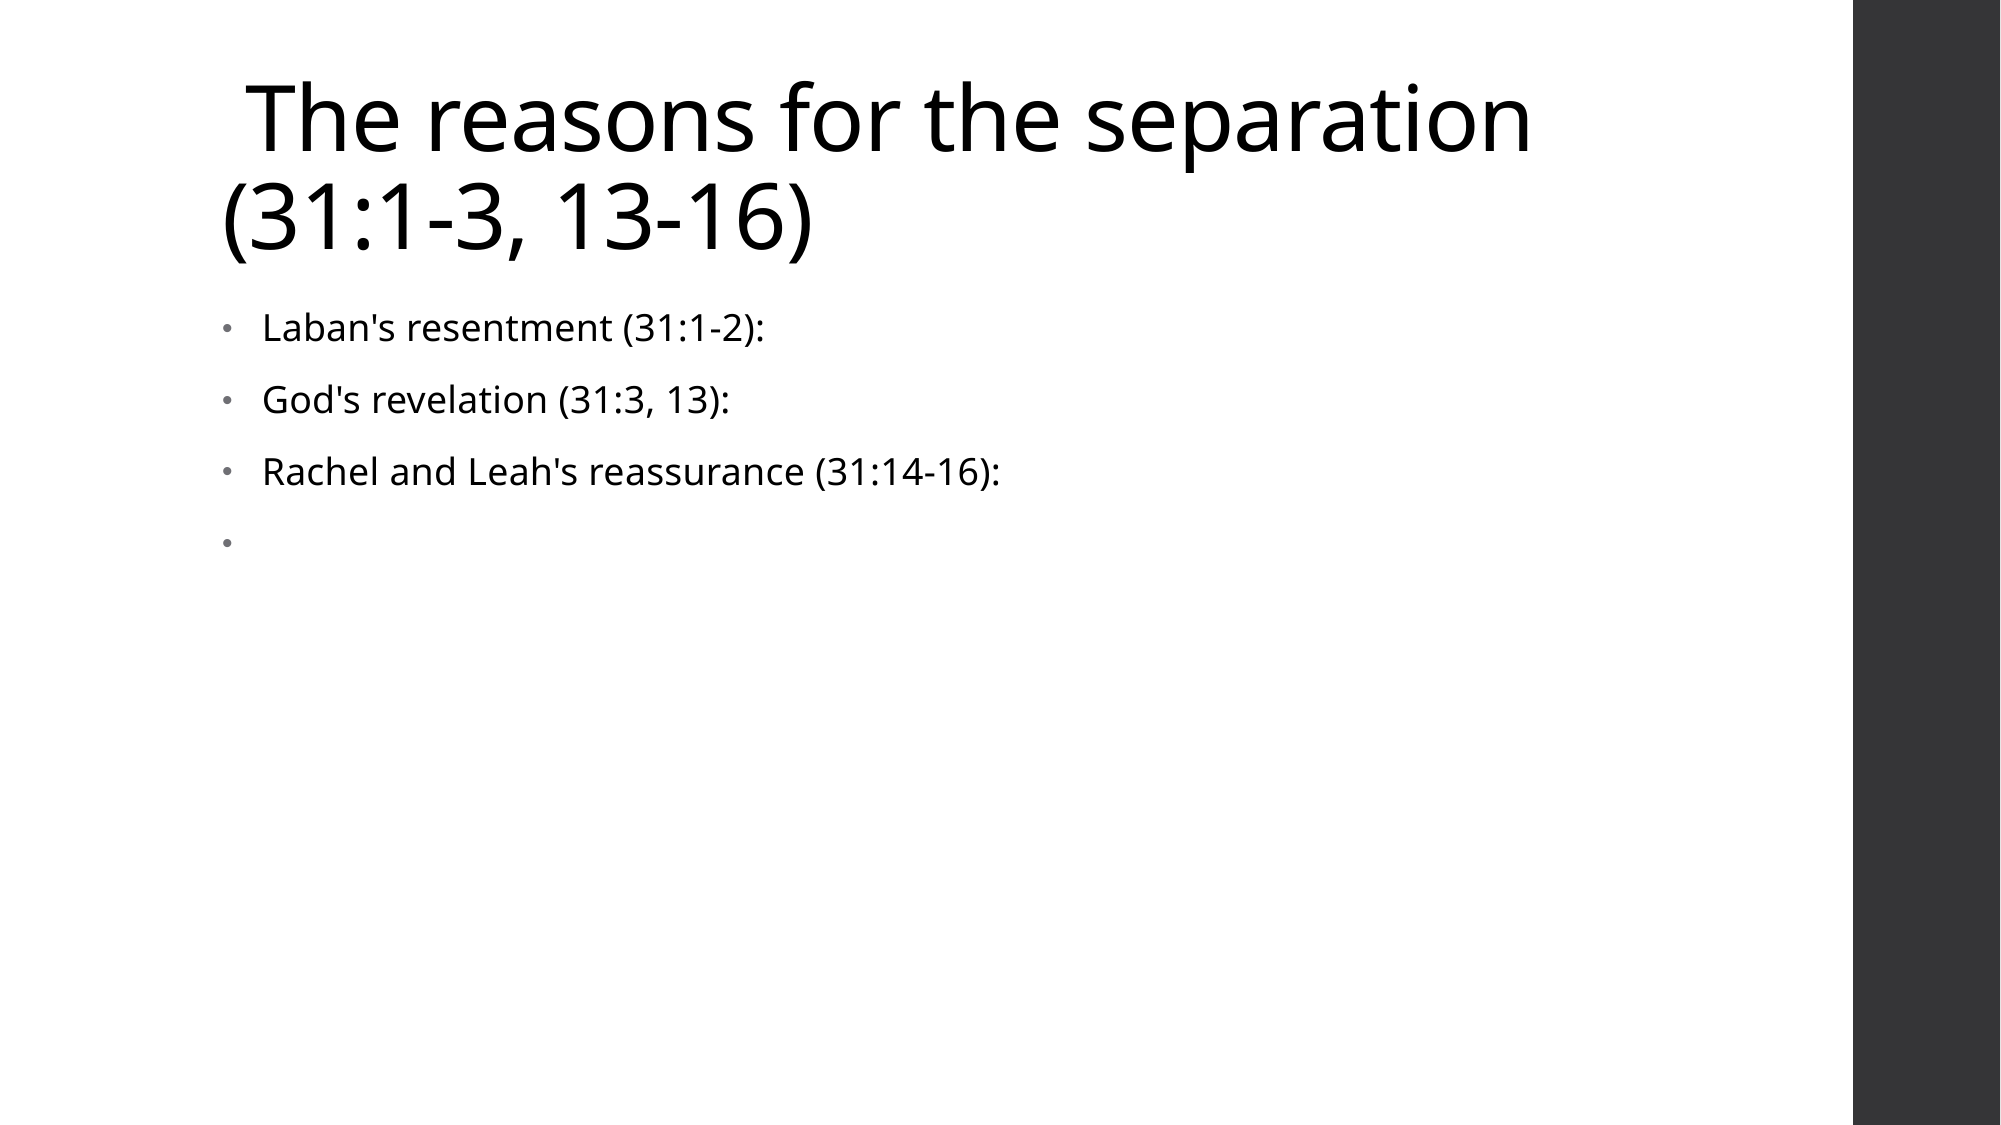

# The reasons for the separation (31:1-3, 13-16)
 Laban's resentment (31:1-2):
 God's revelation (31:3, 13):
 Rachel and Leah's reassurance (31:14-16):